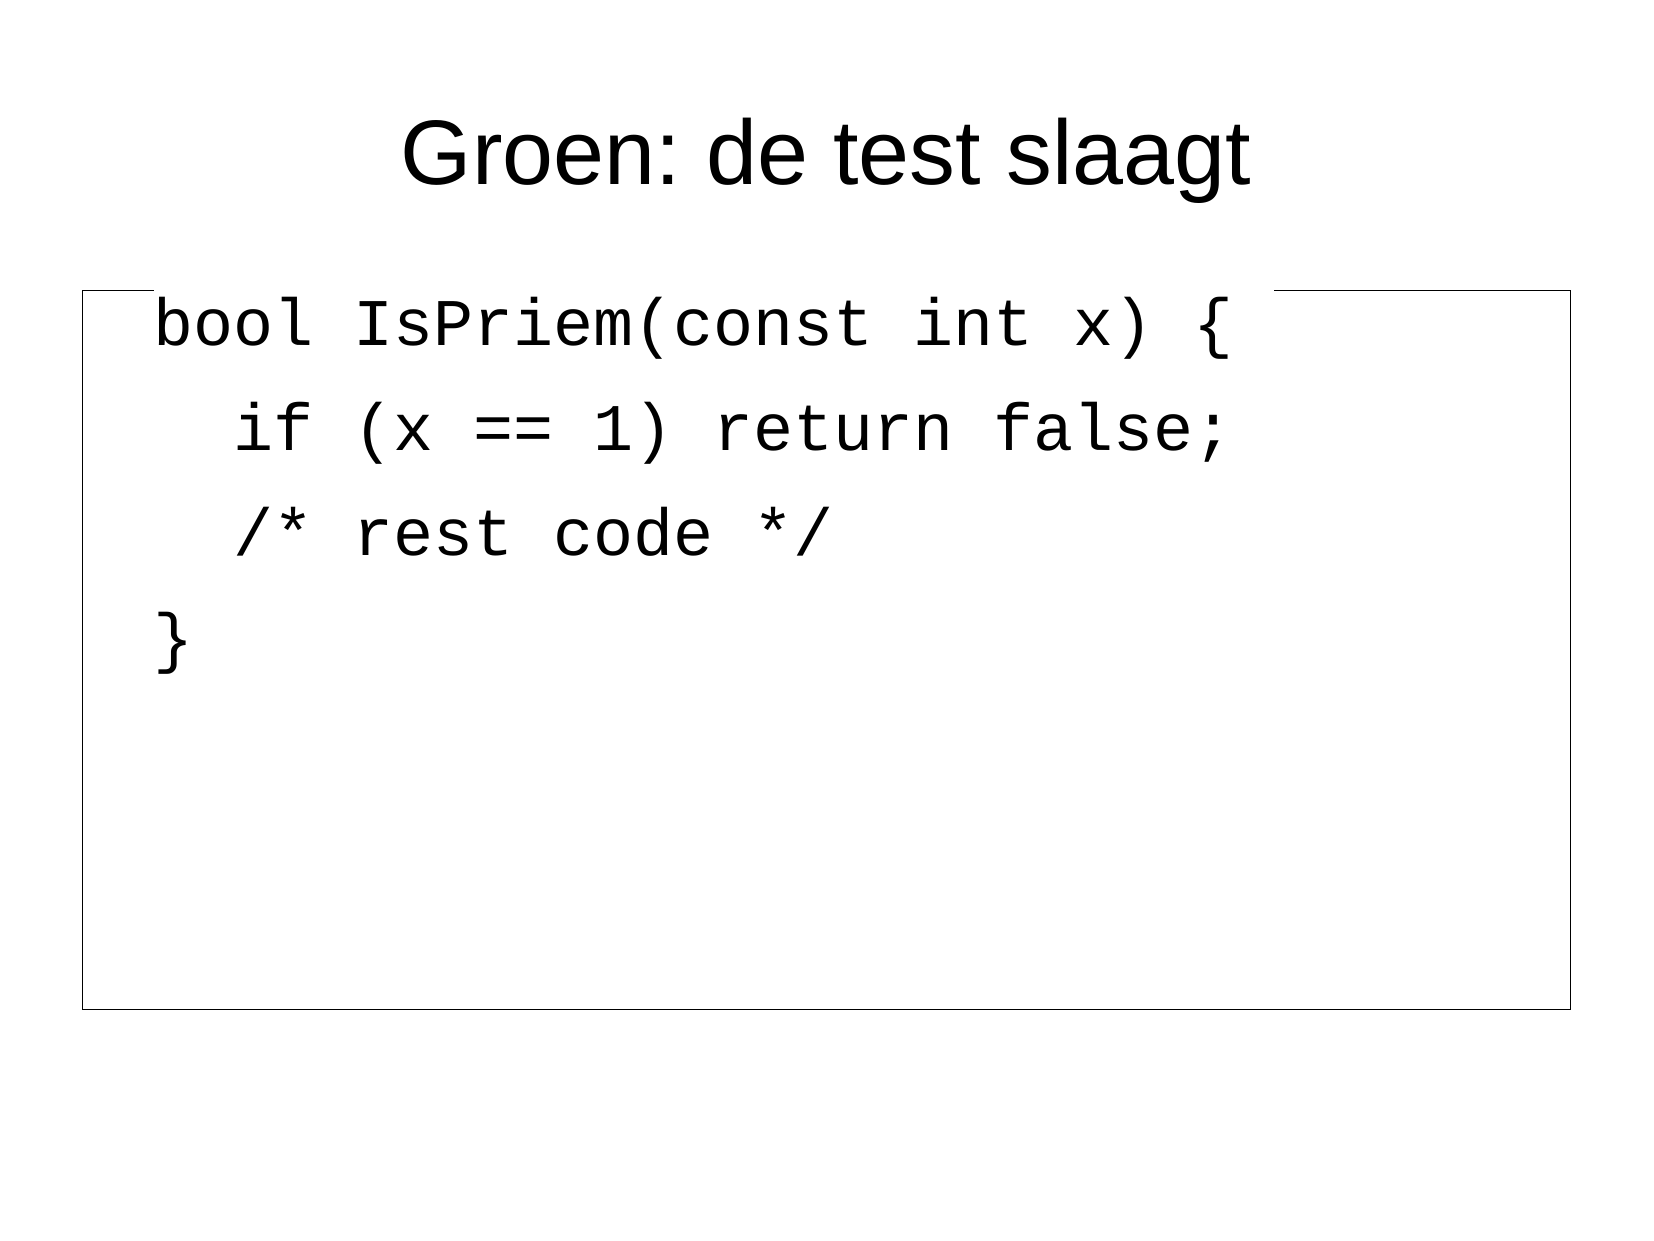

# Groen: de test slaagt
bool IsPriem(const int x) {
 if (x == 1) return false;
 /* rest code */
}